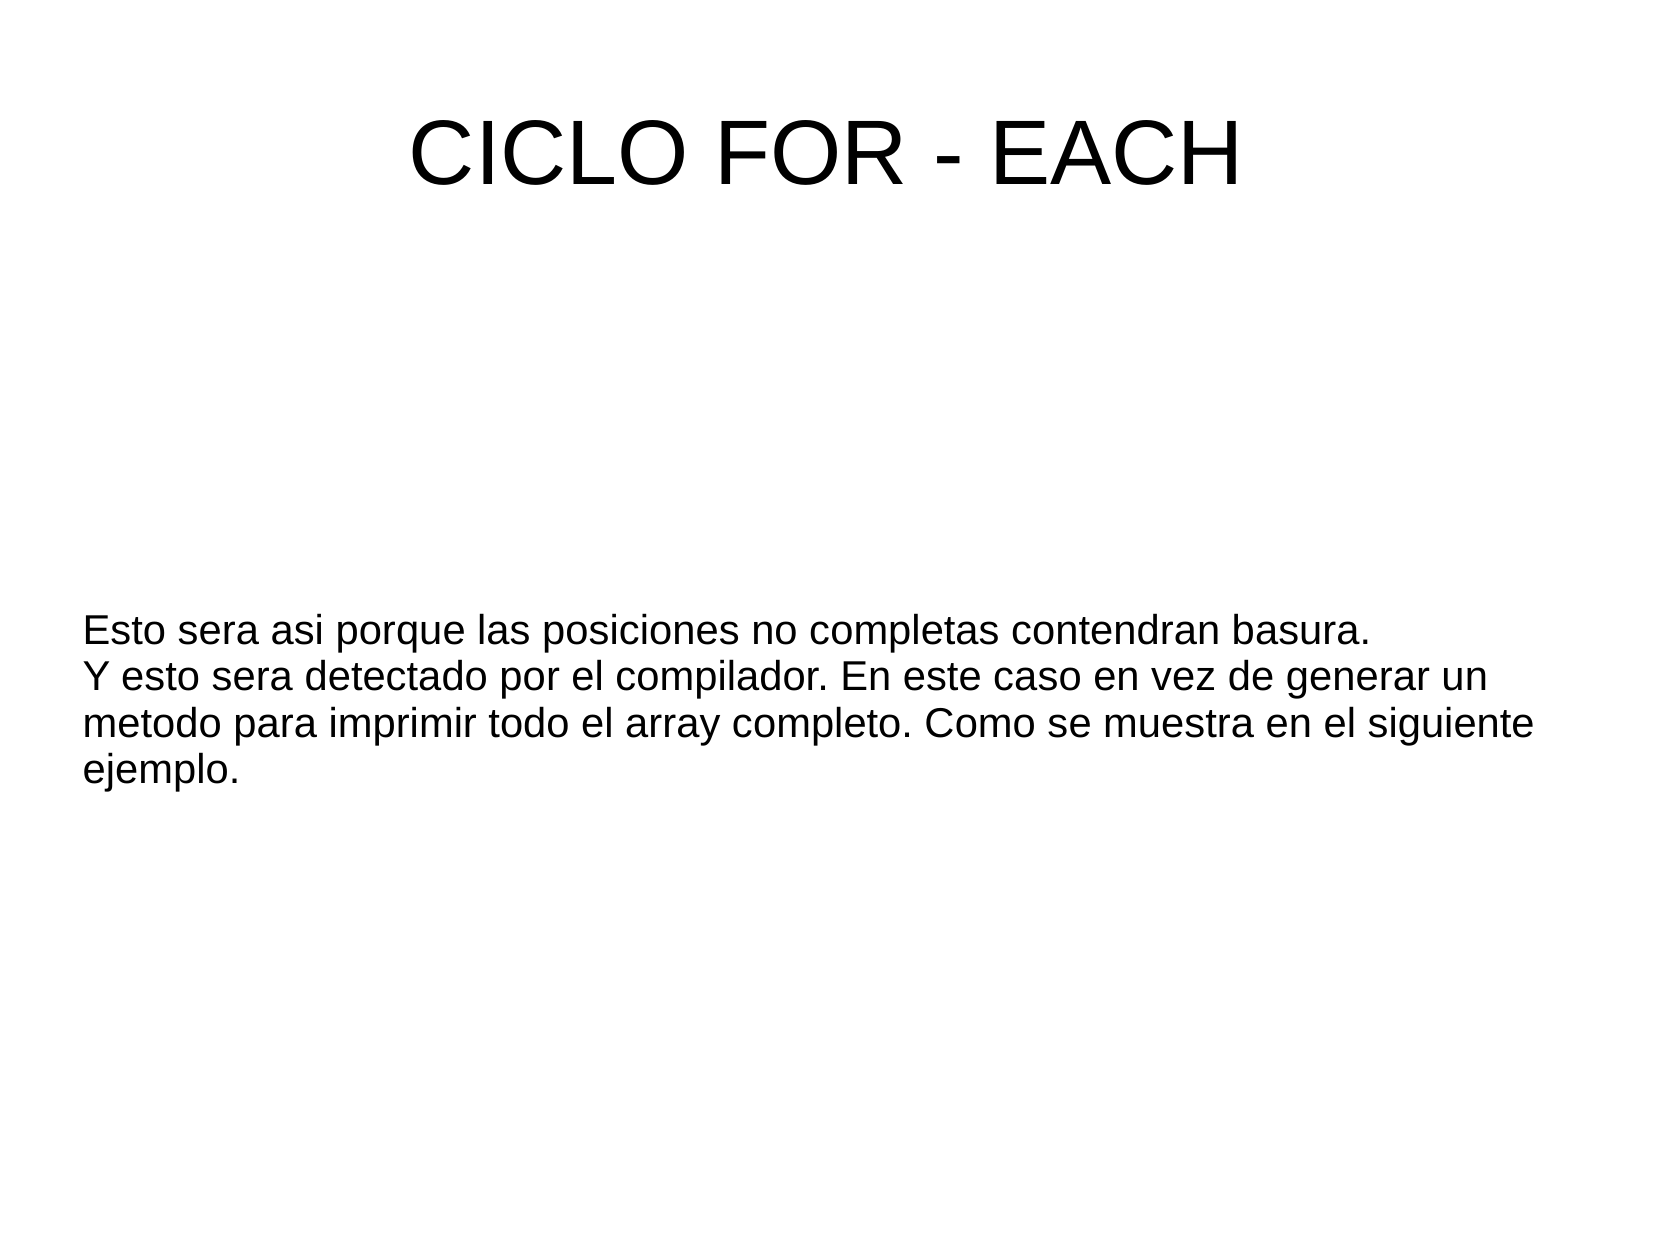

# CICLO FOR - EACH
Esto sera asi porque las posiciones no completas contendran basura.
Y esto sera detectado por el compilador. En este caso en vez de generar un metodo para imprimir todo el array completo. Como se muestra en el siguiente ejemplo.